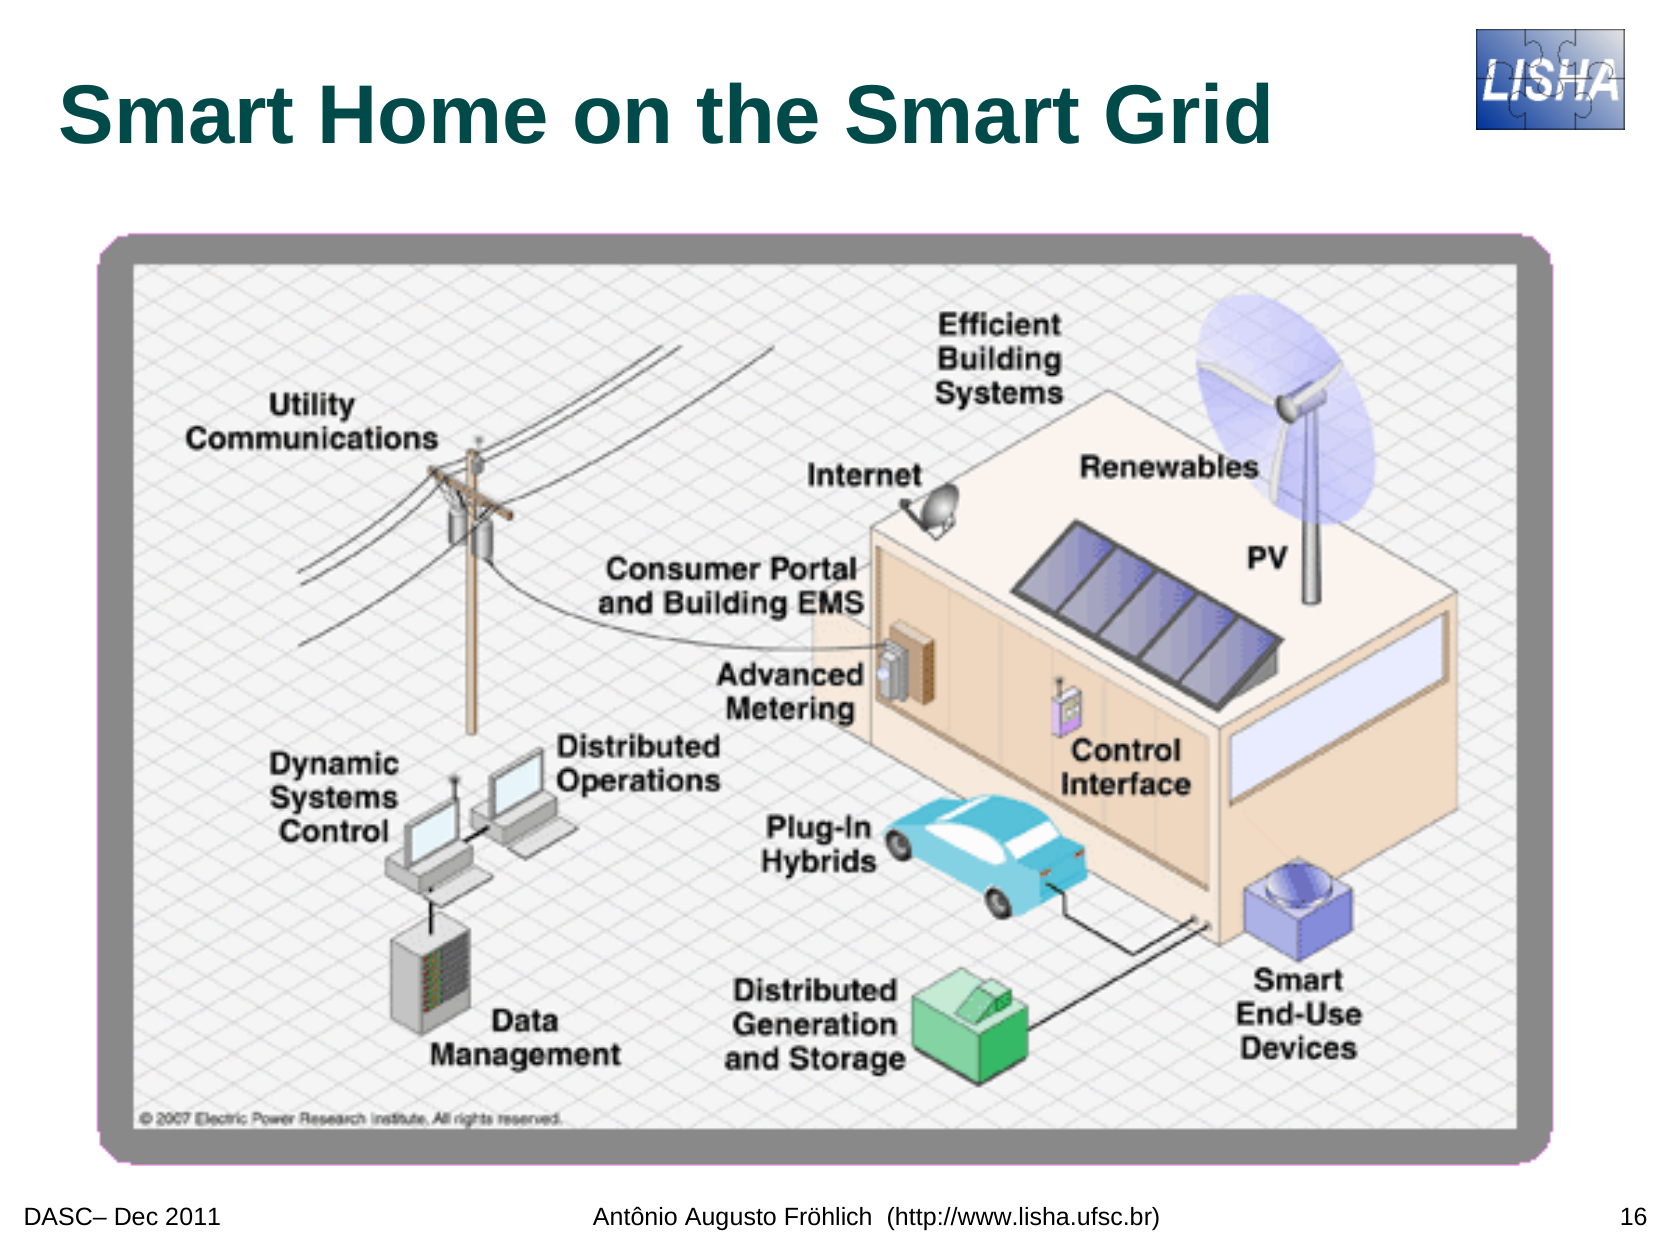

# Smart Home on the Smart Grid